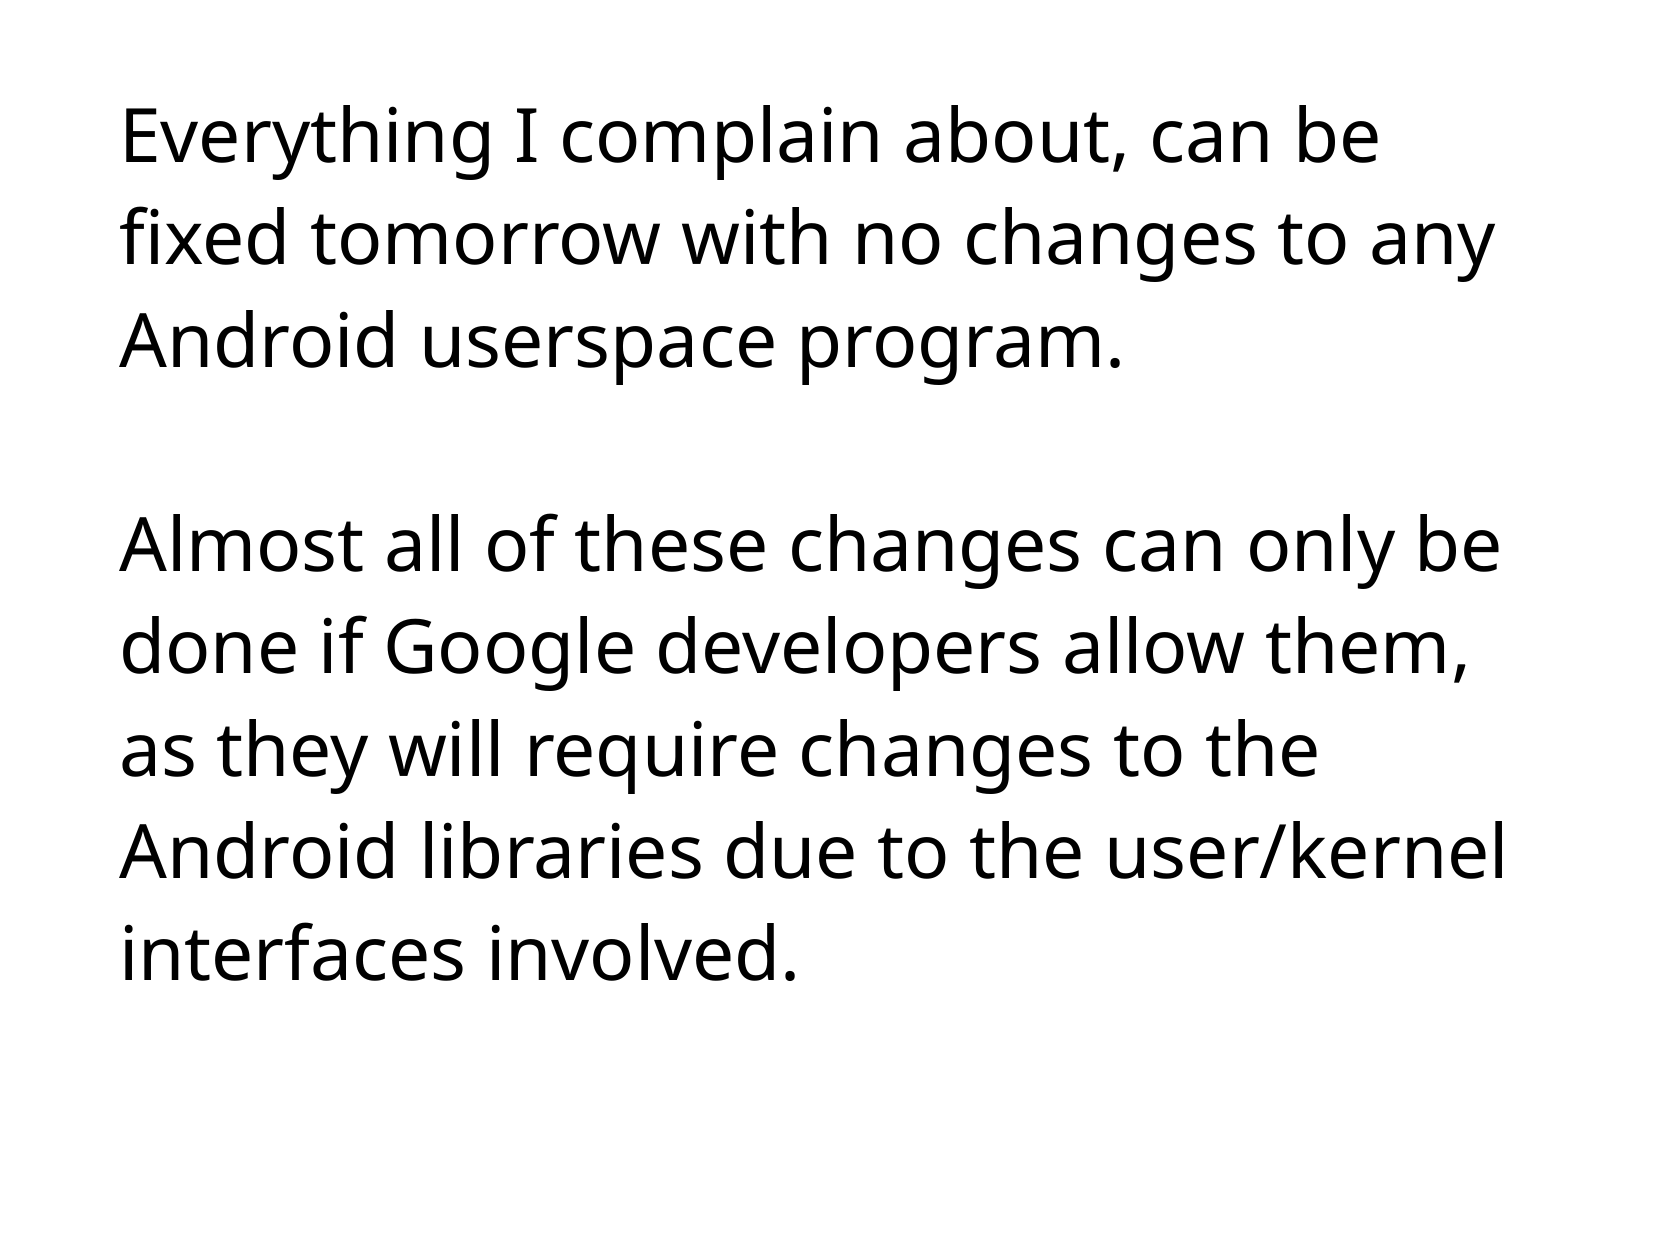

Everything I complain about, can be fixed tomorrow with no changes to any Android userspace program.
Almost all of these changes can only be done if Google developers allow them, as they will require changes to the Android libraries due to the user/kernel interfaces involved.